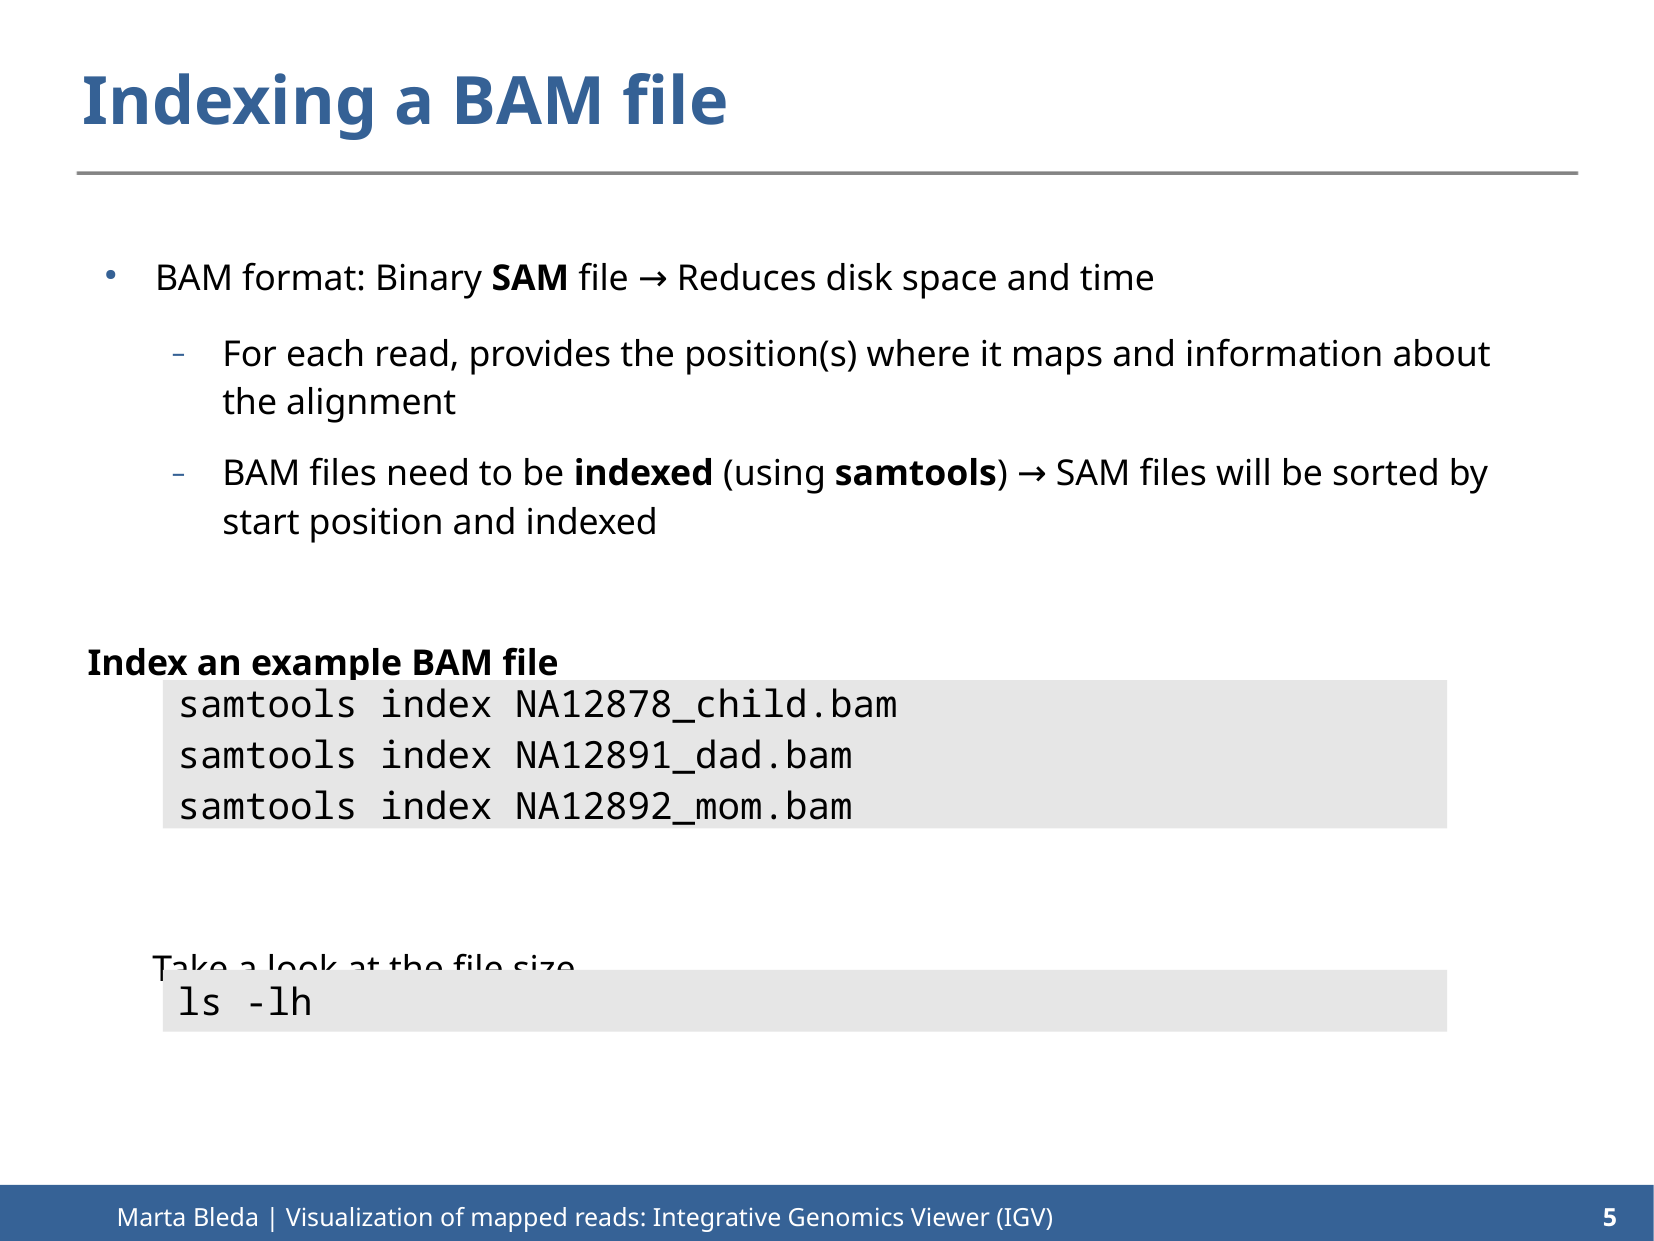

# Indexing a BAM file
BAM format: Binary SAM file → Reduces disk space and time
For each read, provides the position(s) where it maps and information about the alignment
BAM files need to be indexed (using samtools) → SAM files will be sorted by start position and indexed
Index an example BAM file
 Take a look at the file size
samtools index NA12878_child.bam
samtools index NA12891_dad.bam
samtools index NA12892_mom.bam
ls -lh
Marta Bleda | Visualization of mapped reads: Integrative Genomics Viewer (IGV)
5